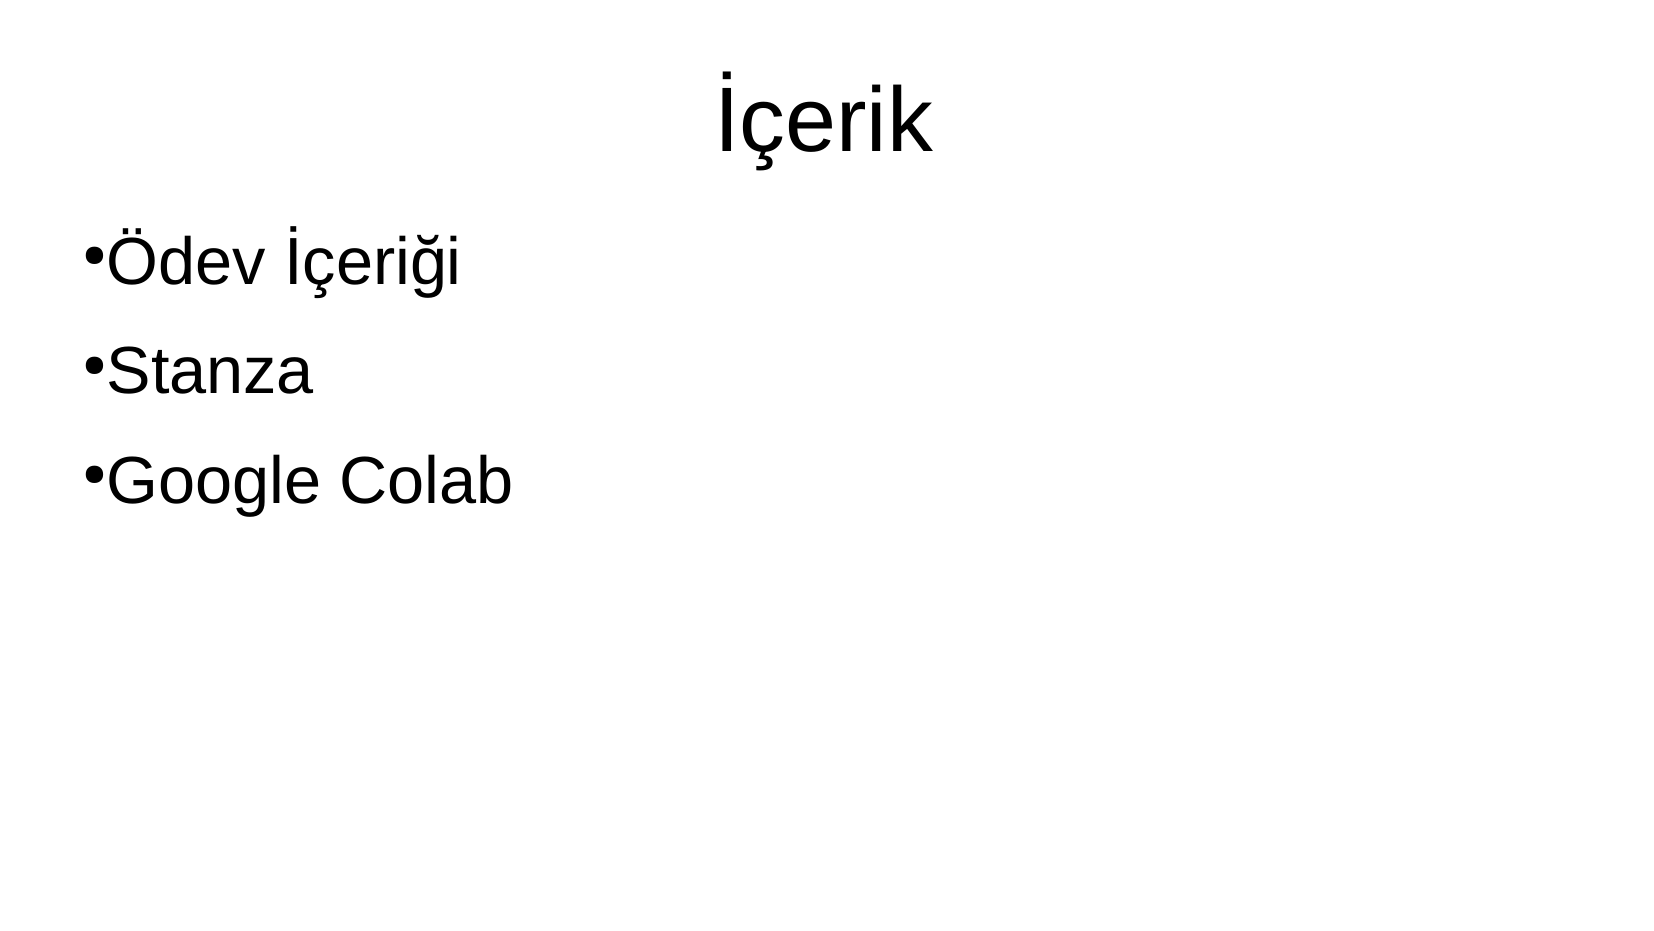

# İçerik
Ödev İçeriği
Stanza
Google Colab